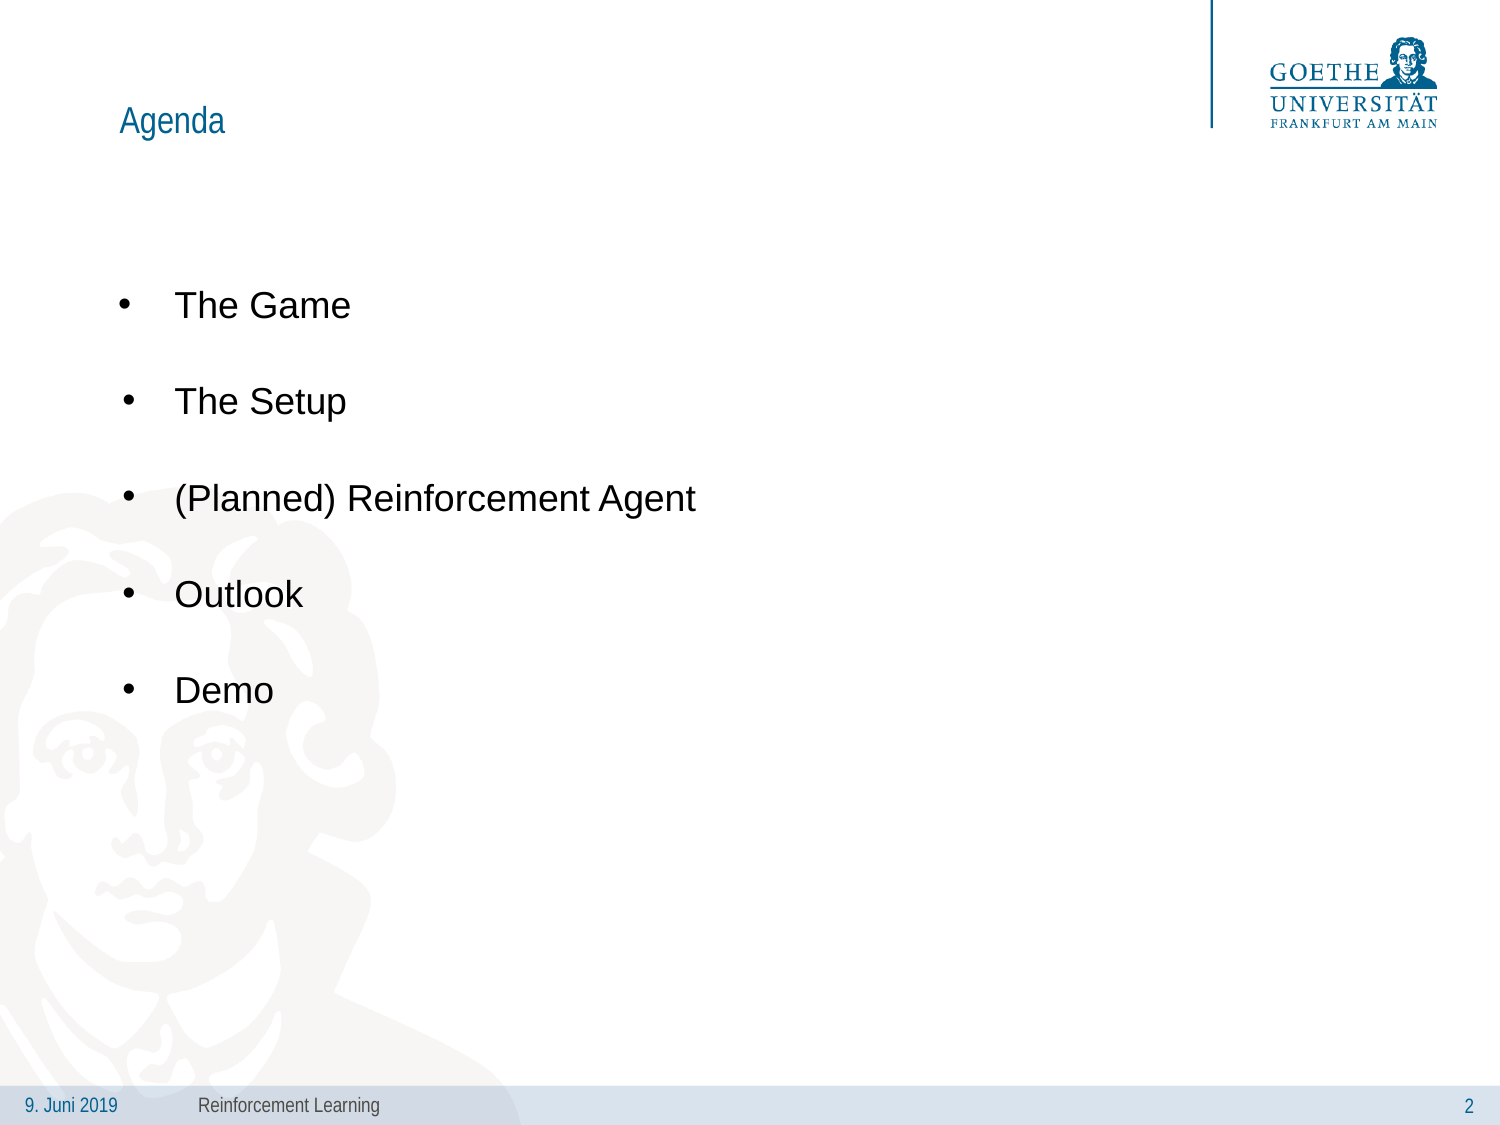

# Agenda
The Game
The Setup
(Planned) Reinforcement Agent
Outlook
Demo
Reinforcement Learning